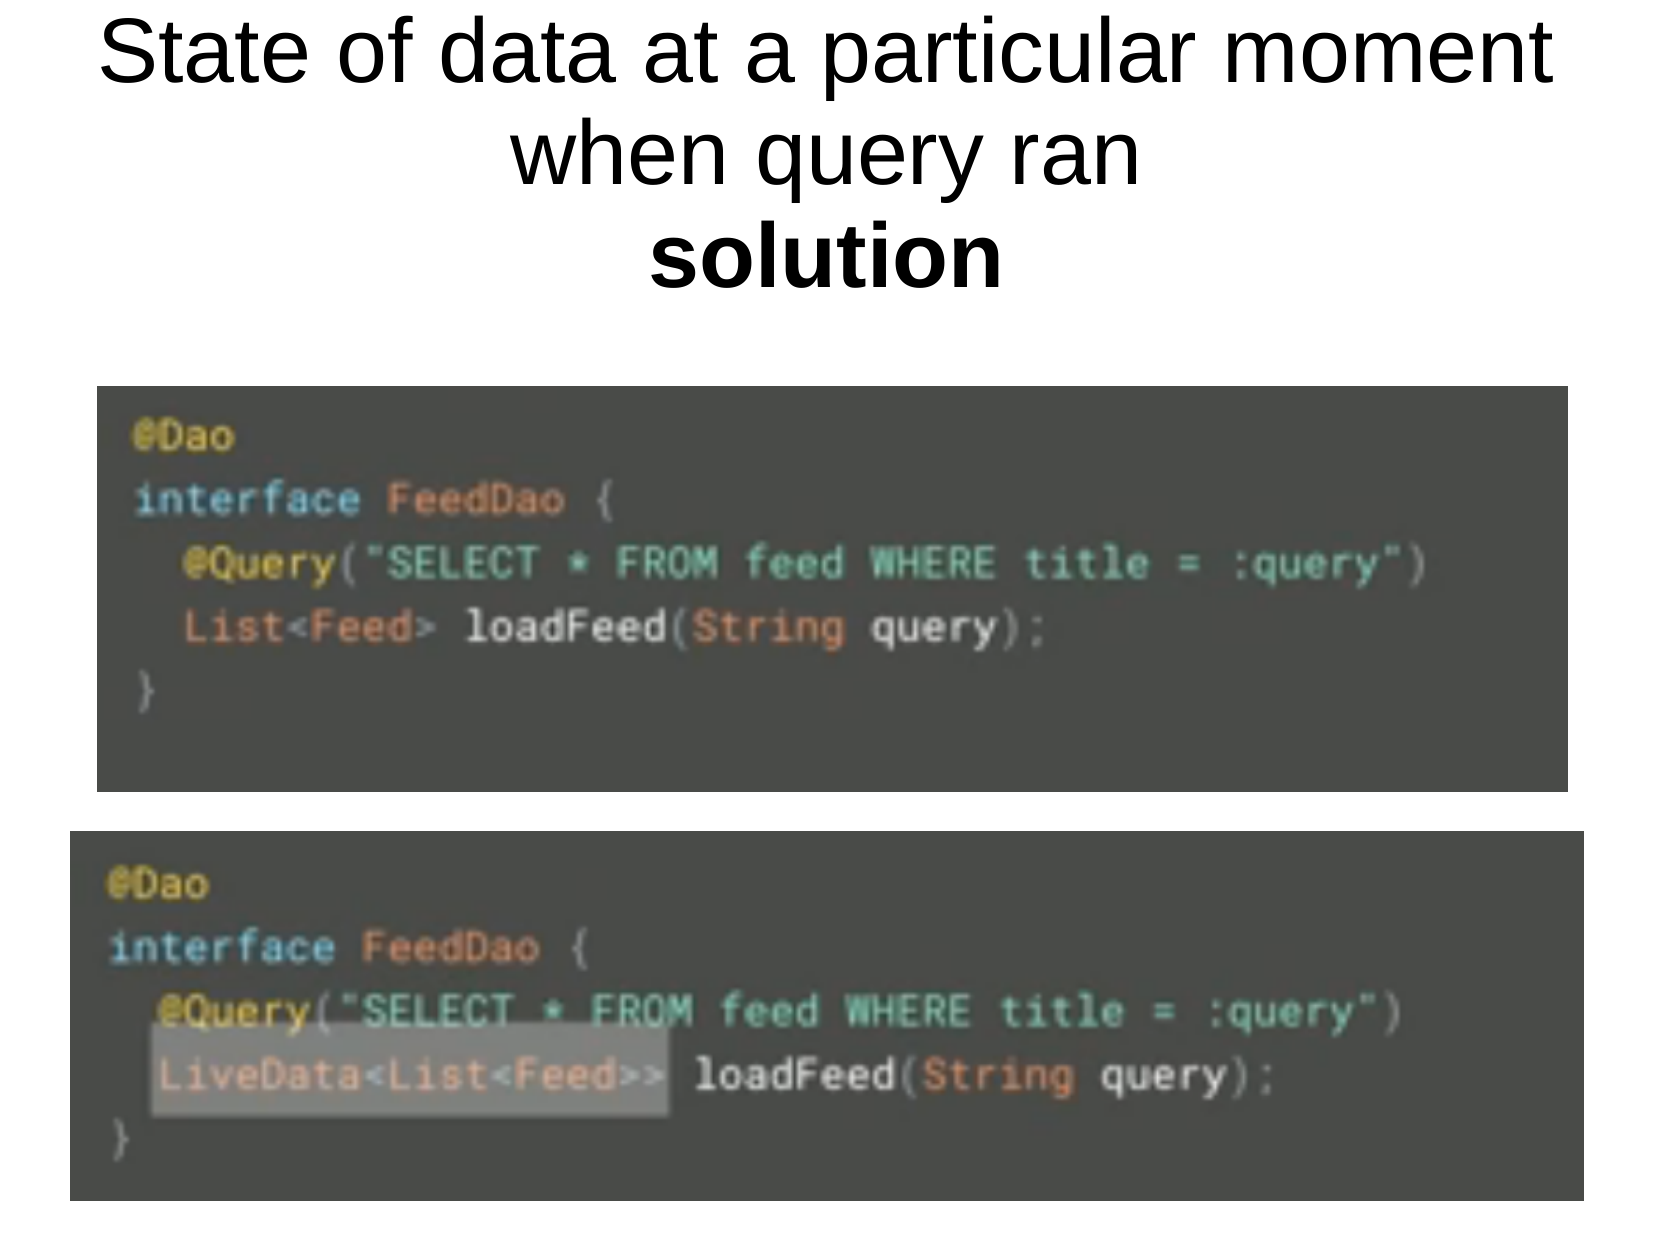

# State of data at a particular moment when query ran solution